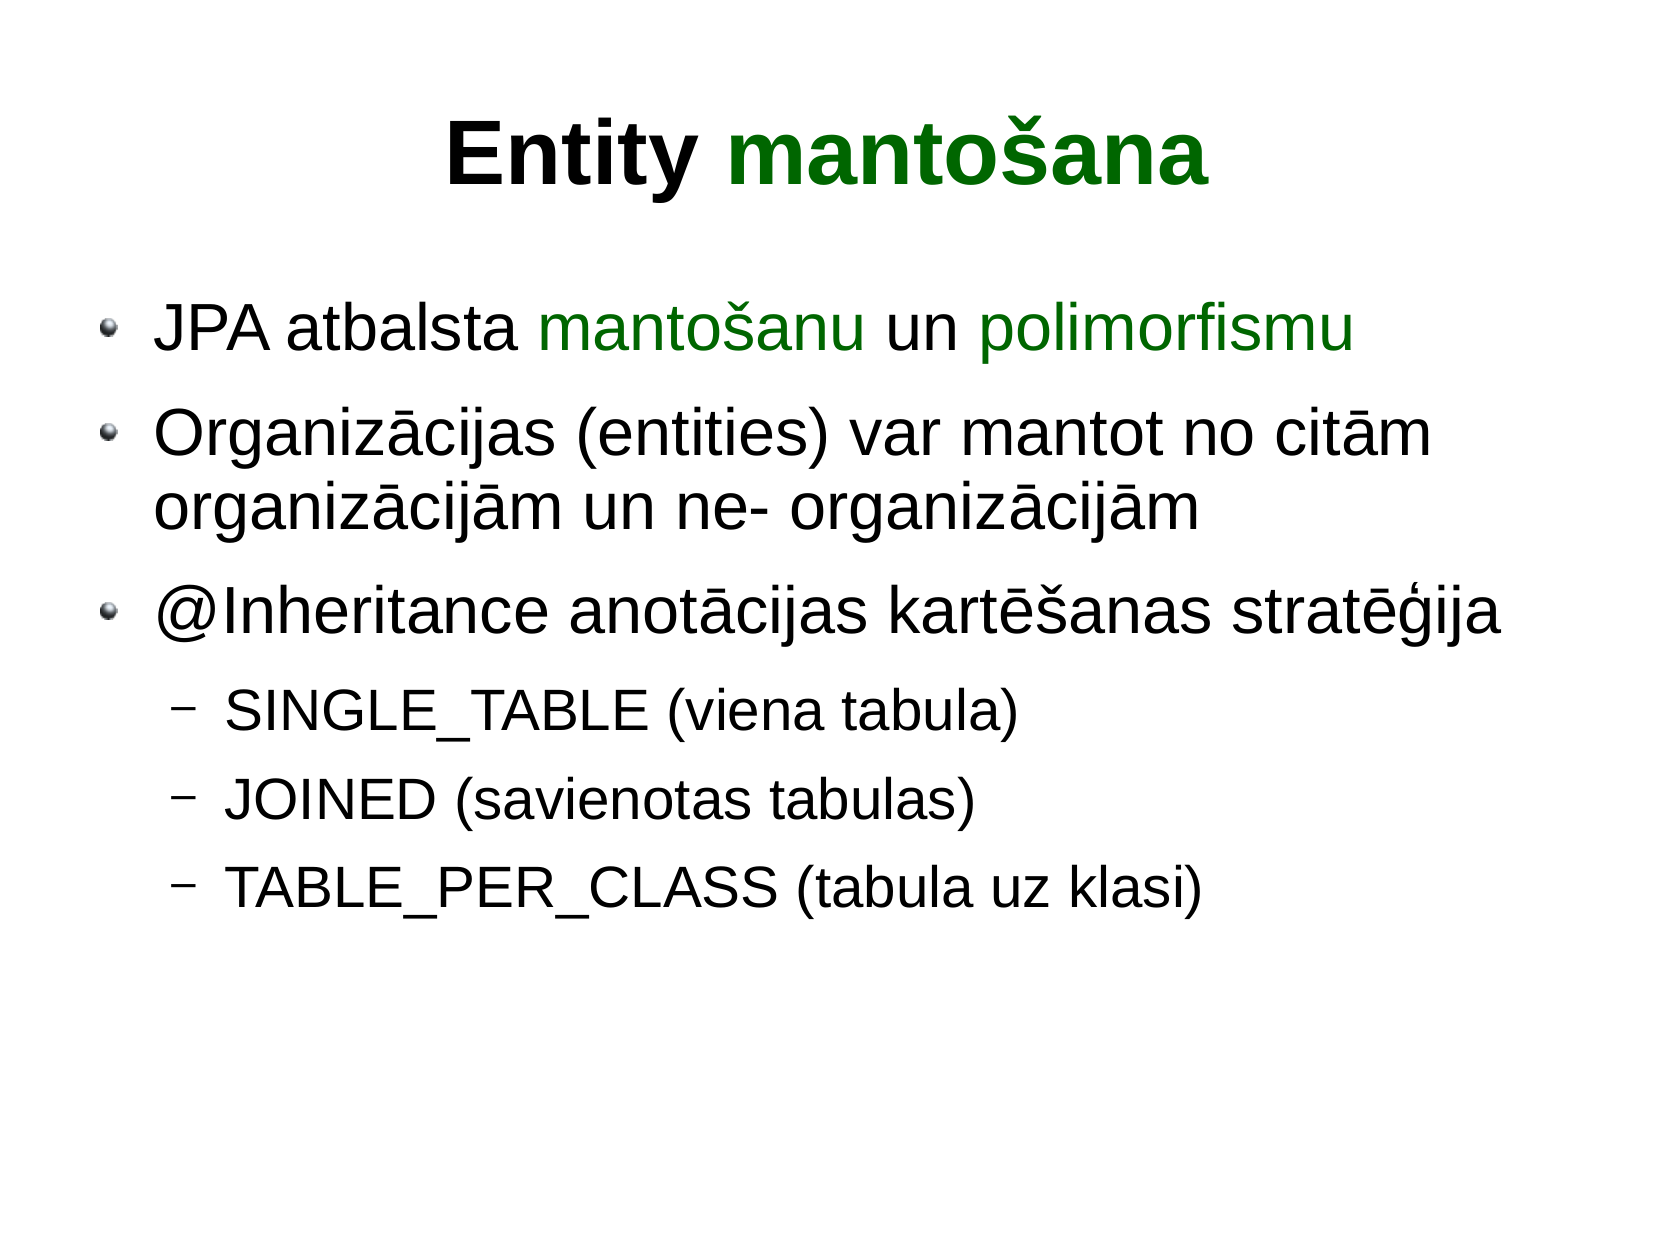

# Entity mantošana
JPA atbalsta mantošanu un polimorfismu
Organizācijas (entities) var mantot no citām organizācijām un ne- organizācijām
@Inheritance anotācijas kartēšanas stratēģija
SINGLE_TABLE (viena tabula)
JOINED (savienotas tabulas)
TABLE_PER_CLASS (tabula uz klasi)